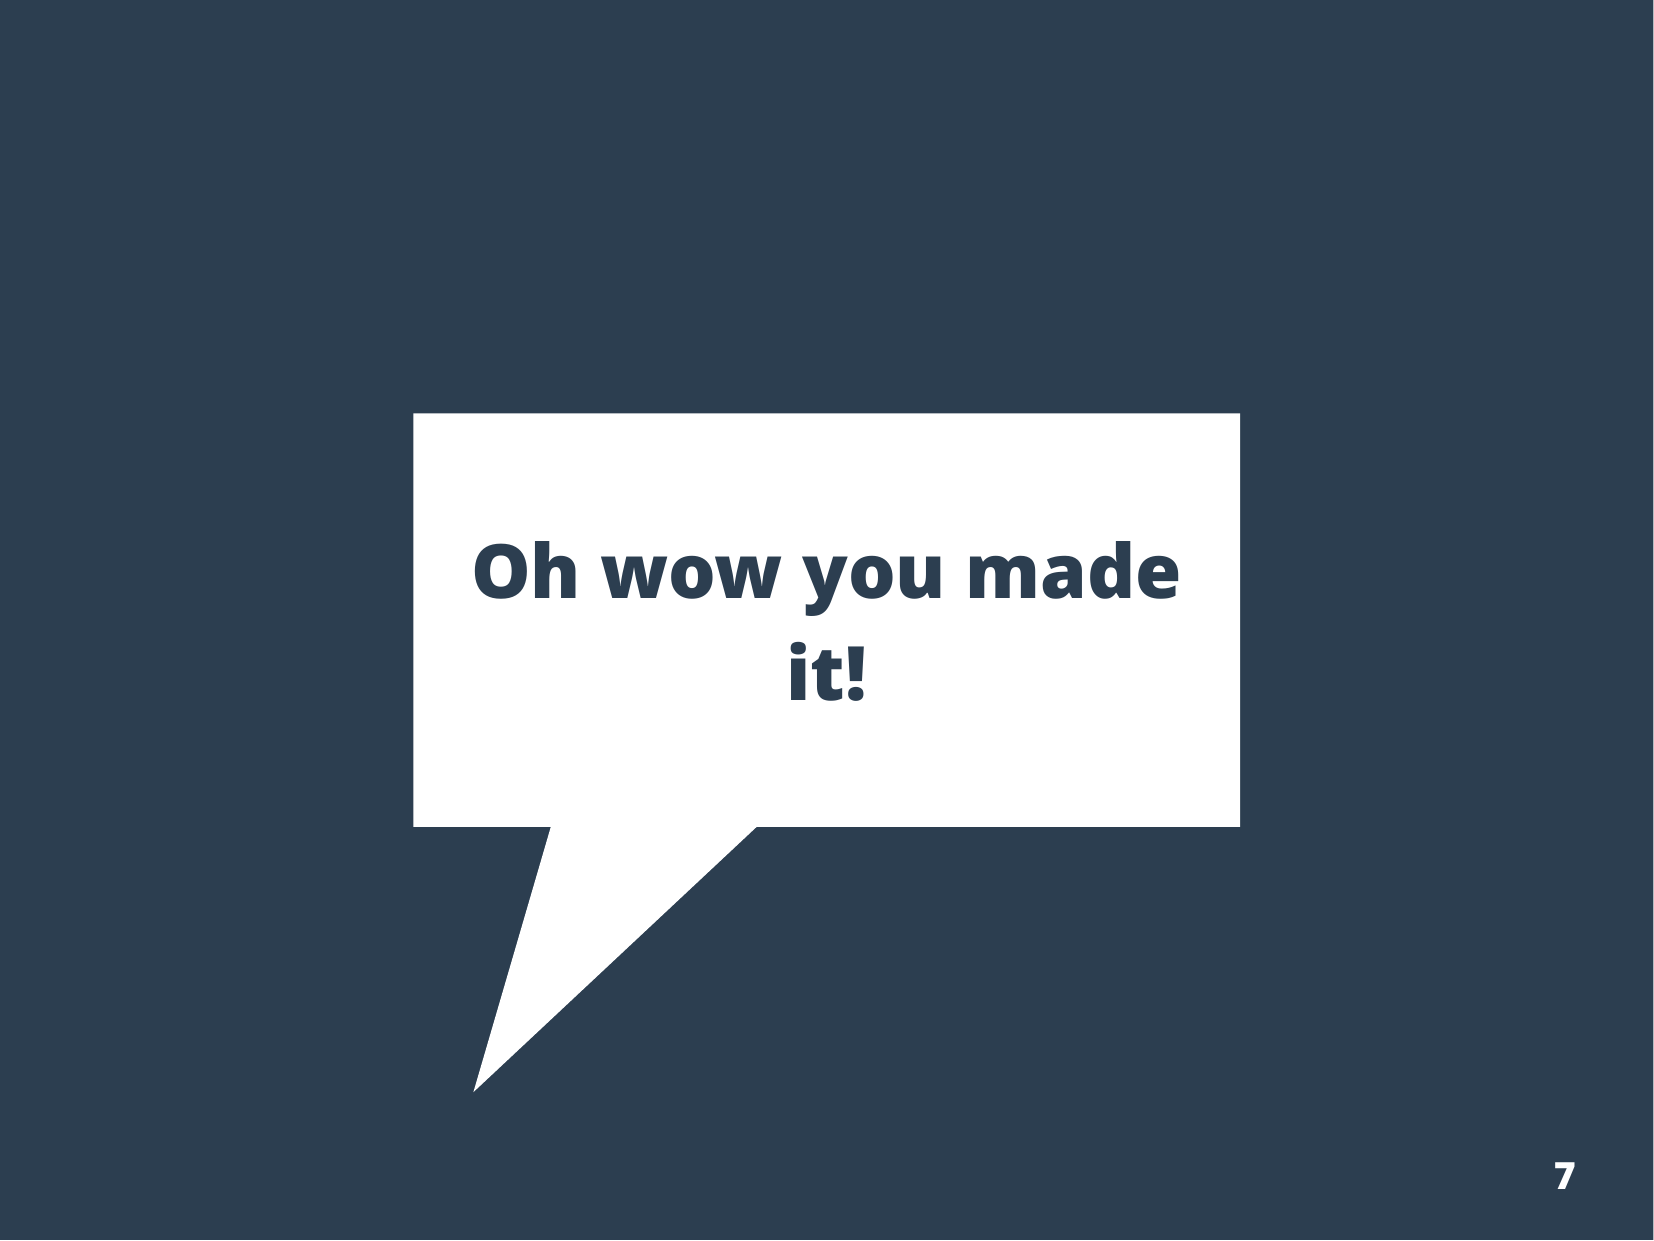

# Oh wow you made it!
7